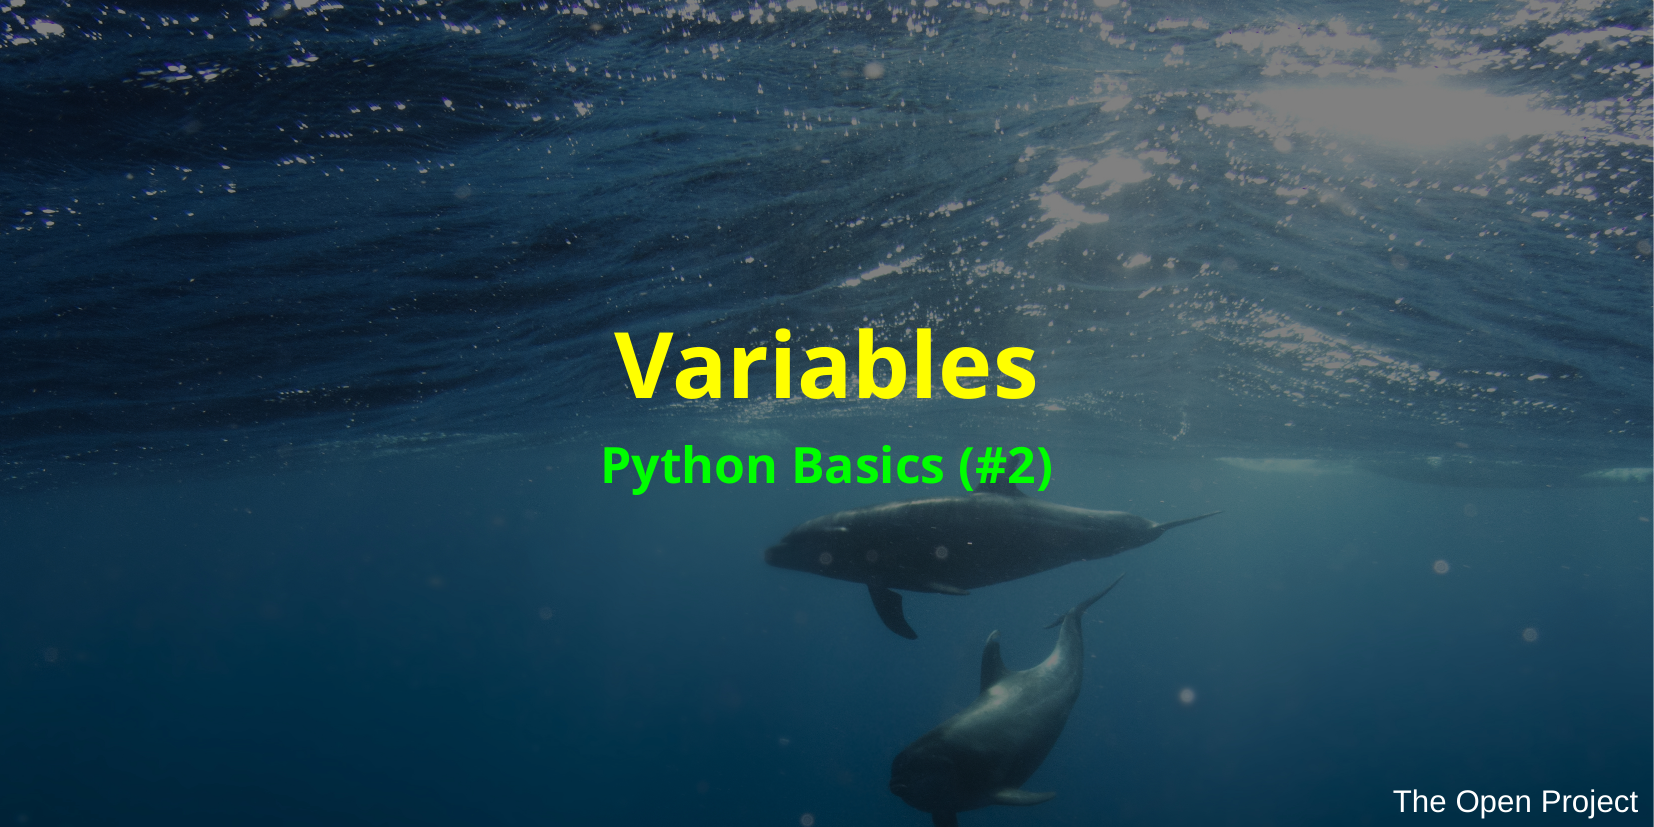

# Variables
Python Basics (#2)
The Open Project